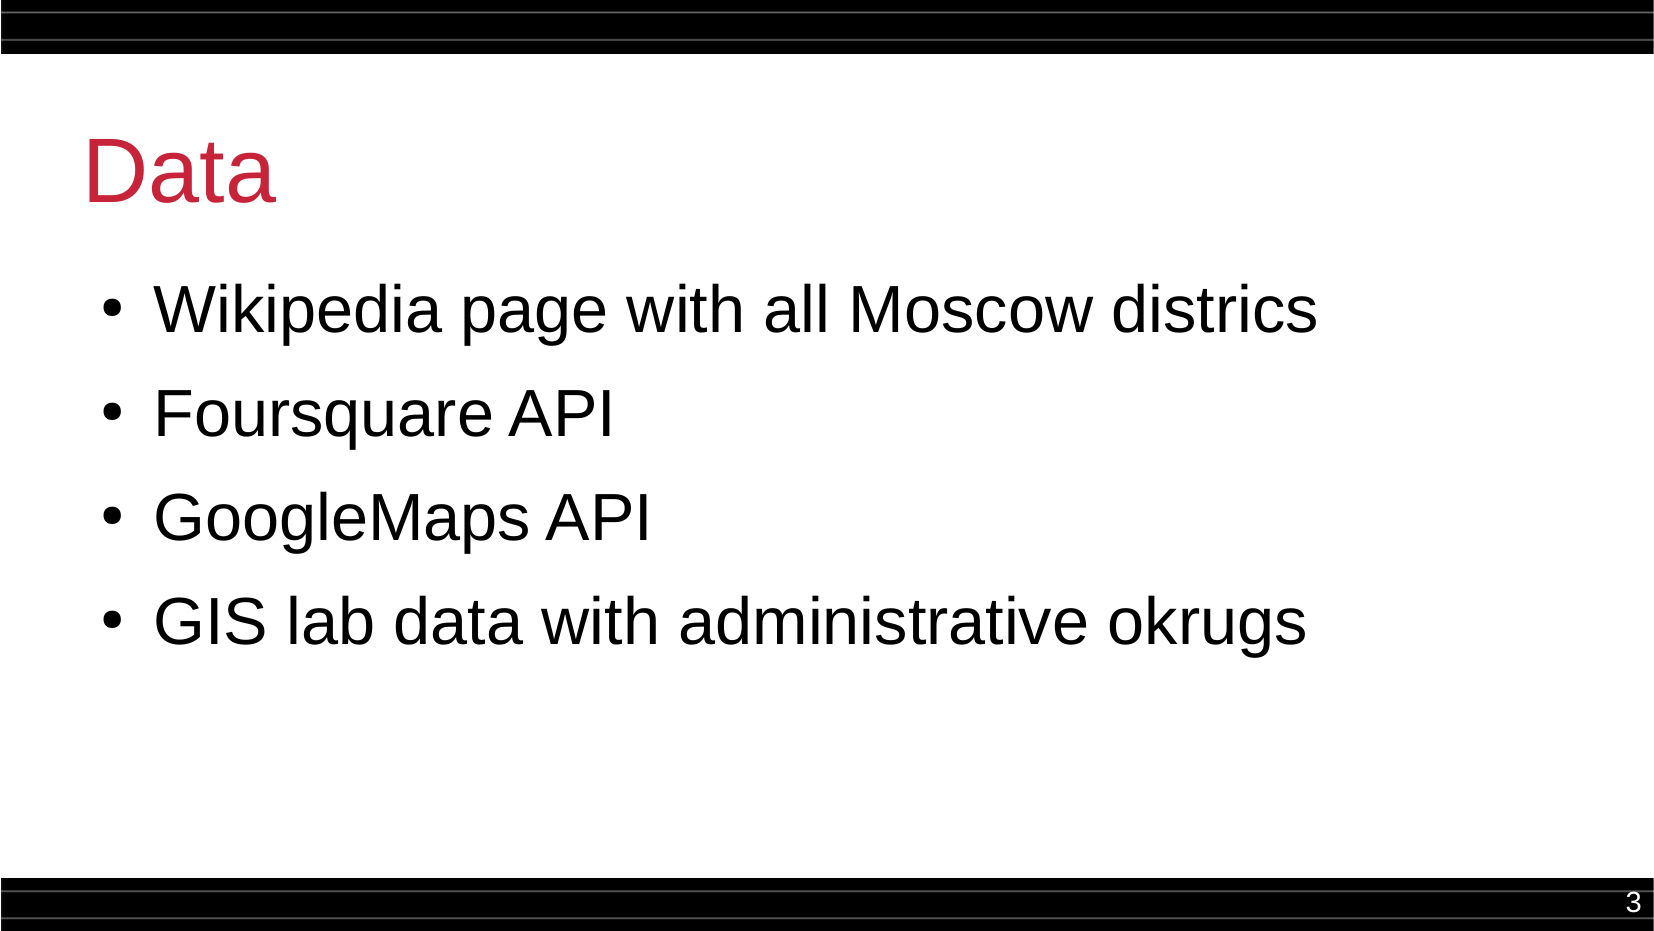

# Data
Wikipedia page with all Moscow districs
Foursquare API
GoogleMaps API
GIS lab data with administrative okrugs